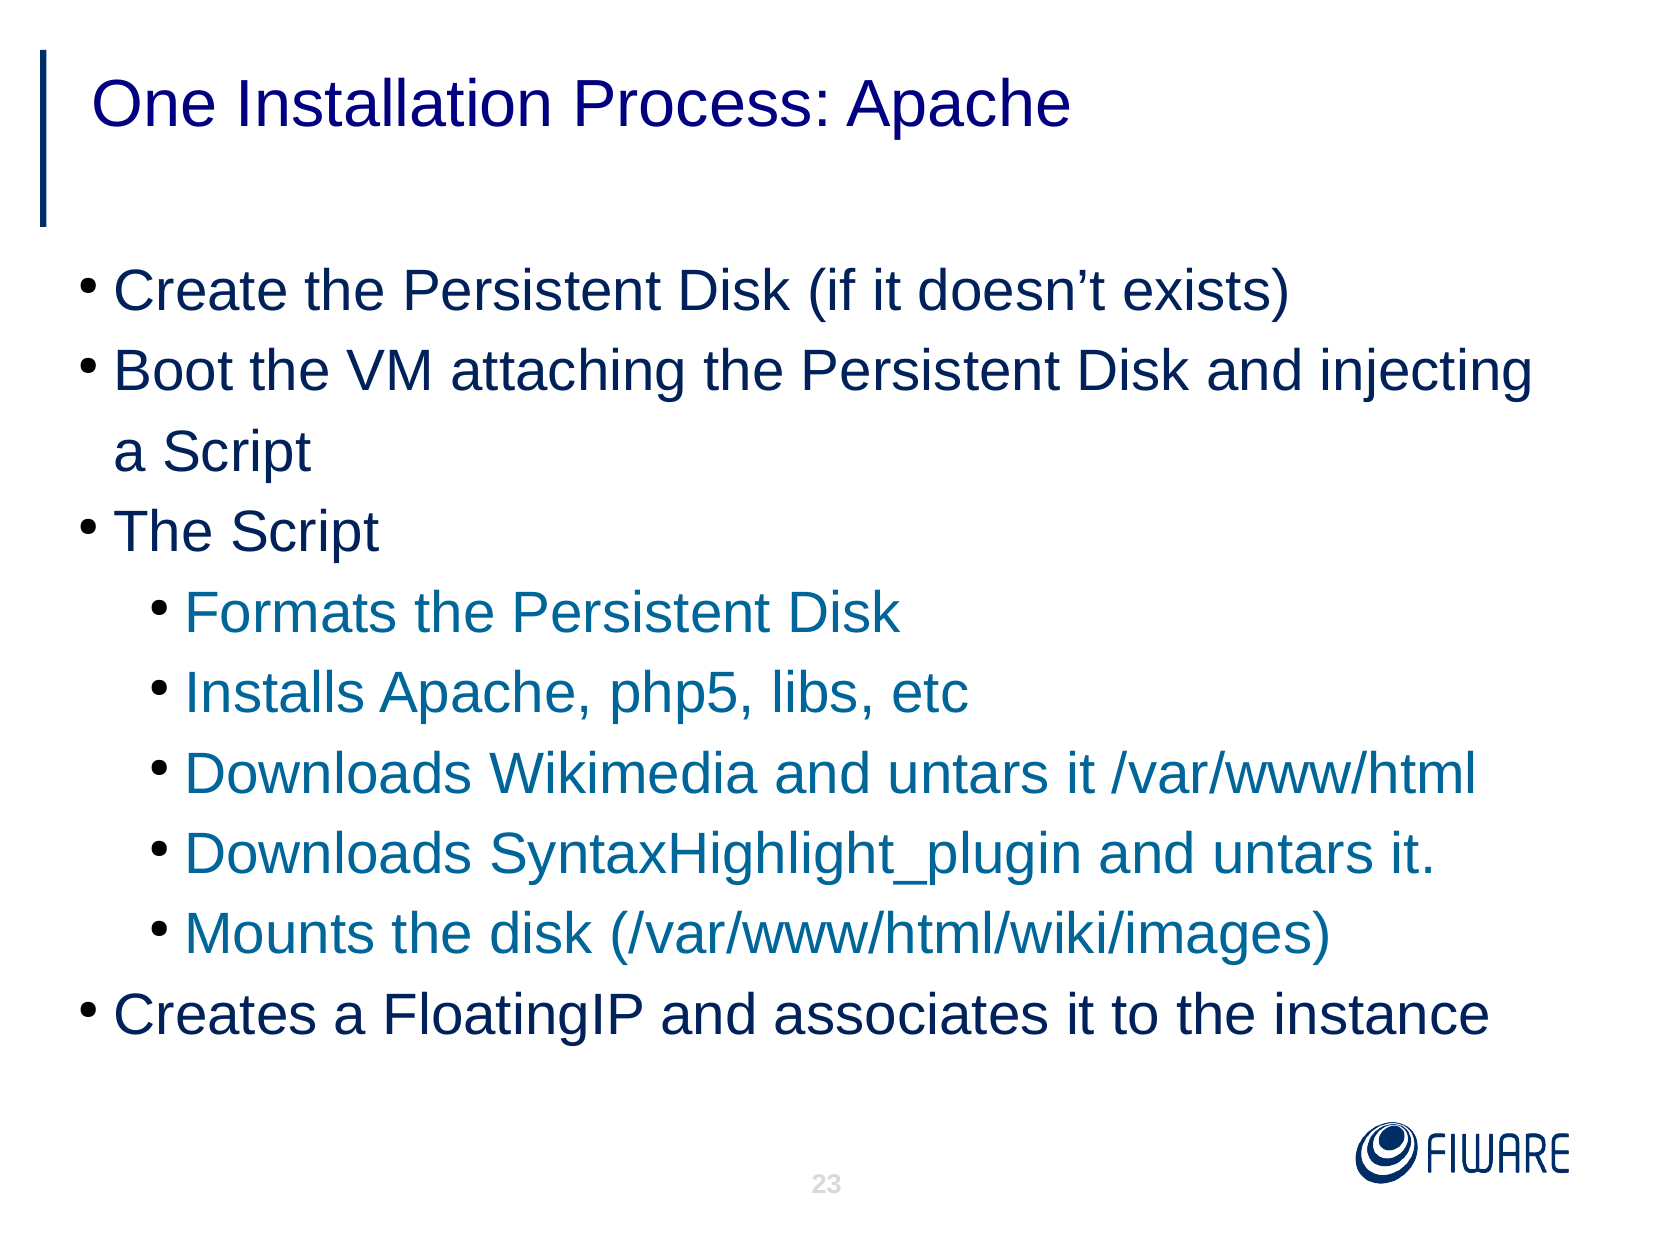

# One Installation Process: Apache
Create the Persistent Disk (if it doesn’t exists)
Boot the VM attaching the Persistent Disk and injecting a Script
The Script
Formats the Persistent Disk
Installs Apache, php5, libs, etc
Downloads Wikimedia and untars it /var/www/html
Downloads SyntaxHighlight_plugin and untars it.
Mounts the disk (/var/www/html/wiki/images)
Creates a FloatingIP and associates it to the instance